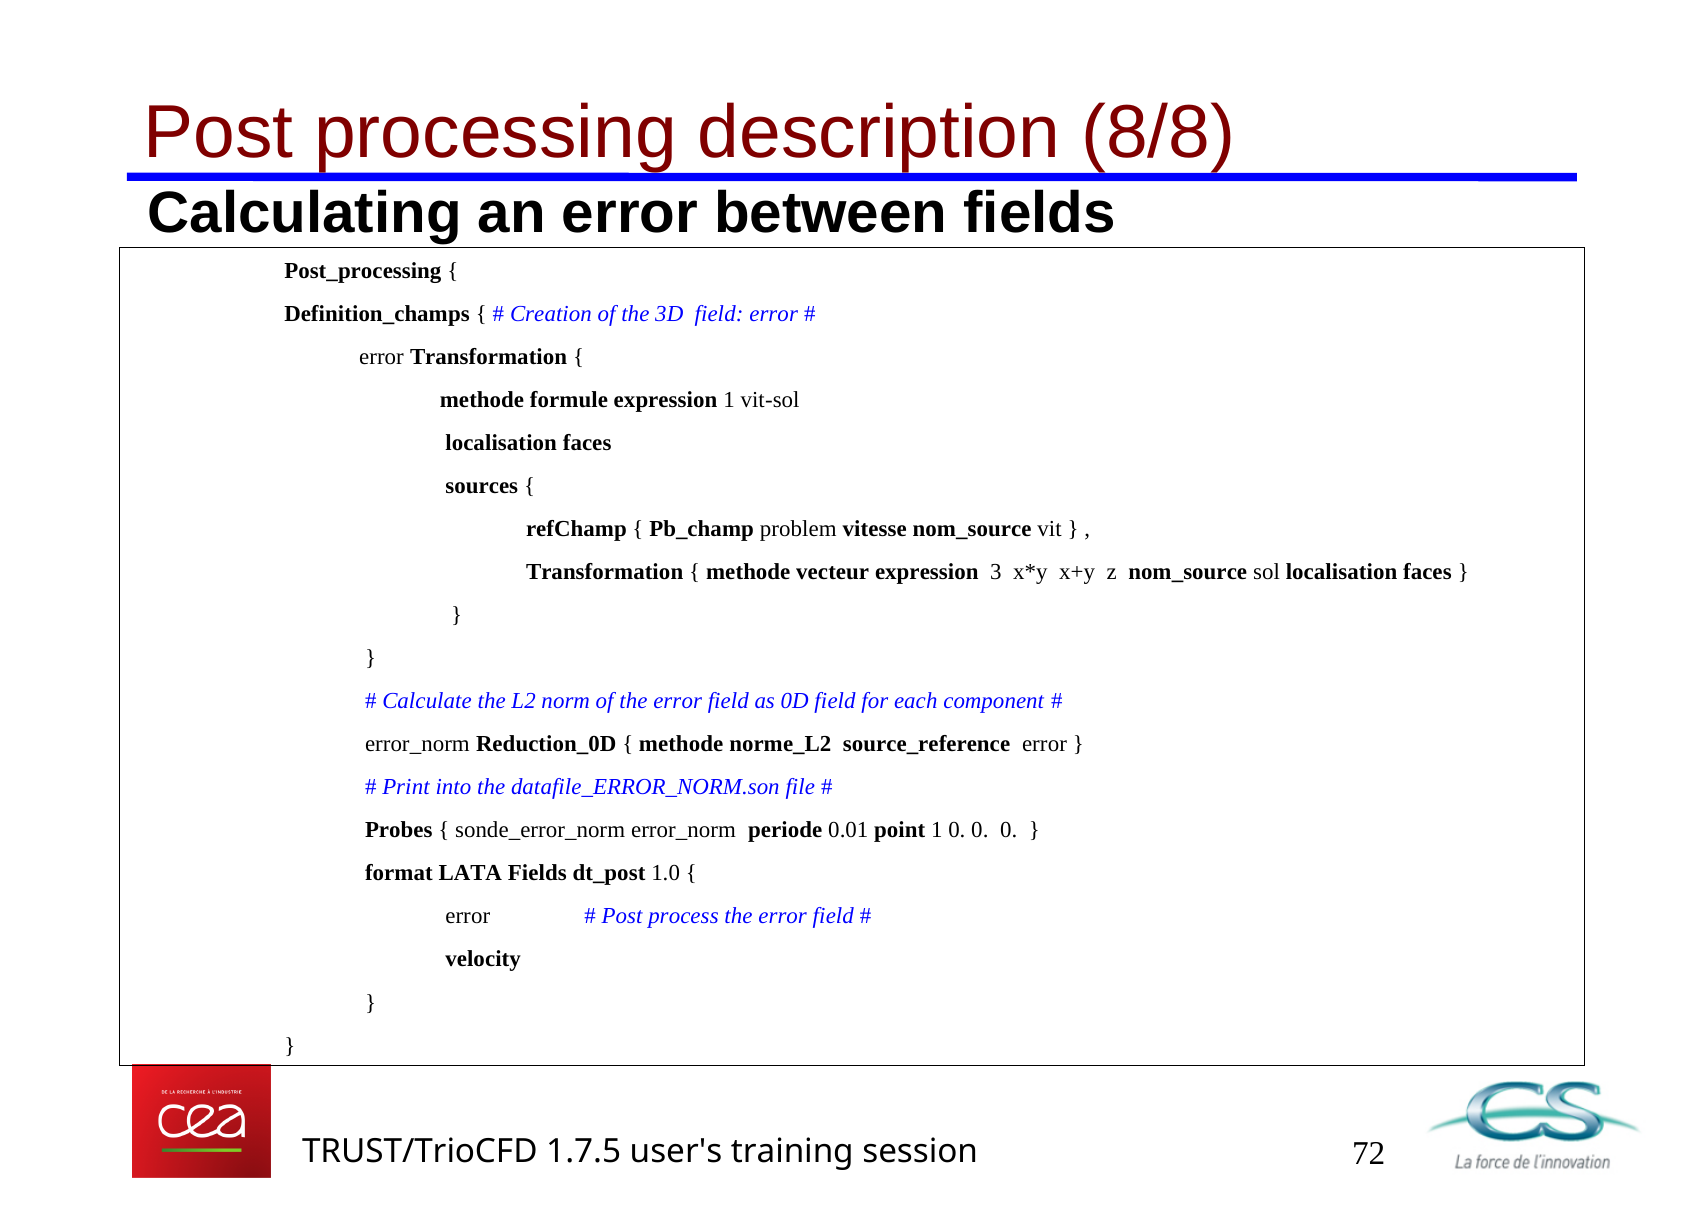

# Post processing description (8/8)
Calculating an error between fields
Post_processing {
Definition_champs { # Creation of the 3D field: error #
 error Transformation {
 methode formule expression 1 vit-sol
 localisation faces
 sources {
 refChamp { Pb_champ problem vitesse nom_source vit } ,
 Transformation { methode vecteur expression 3 x*y x+y z nom_source sol localisation faces }
 }
 }
 # Calculate the L2 norm of the error field as 0D field for each component #
 error_norm Reduction_0D { methode norme_L2 source_reference error }
 # Print into the datafile_ERROR_NORM.son file #
 Probes { sonde_error_norm error_norm periode 0.01 point 1 0. 0. 0. }
 format LATA Fields dt_post 1.0 {
 error 	# Post process the error field #
 velocity
 }
}
TRUST/TrioCFD 1.7.5 user's training session
72